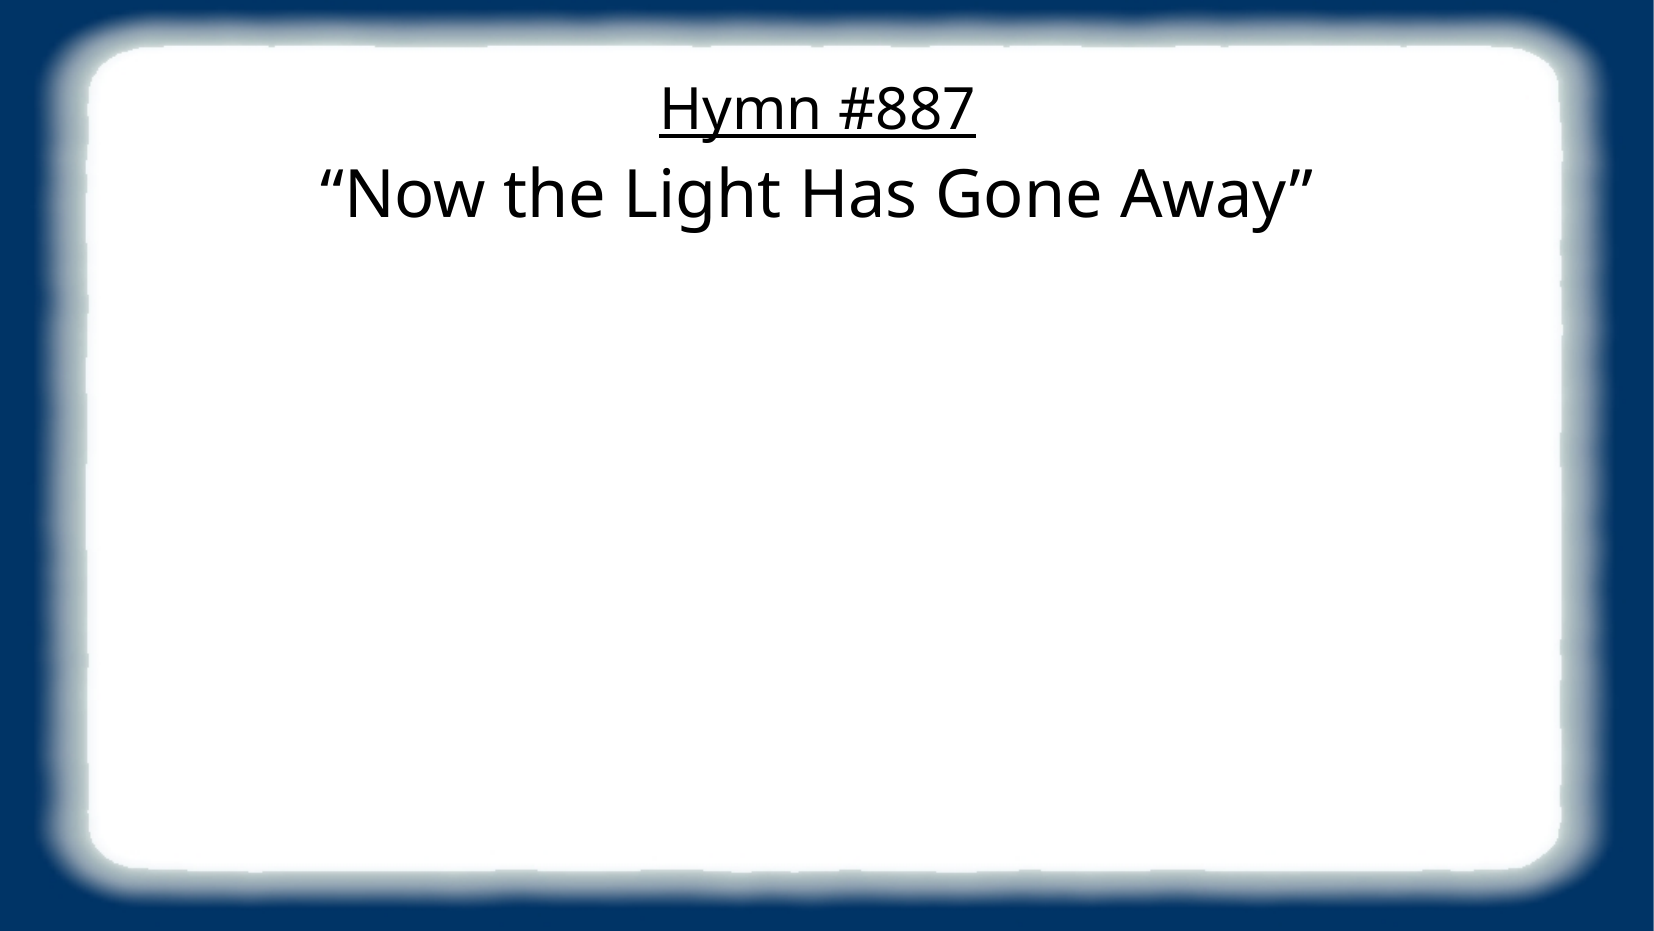

Hymn #887
“Now the Light Has Gone Away”